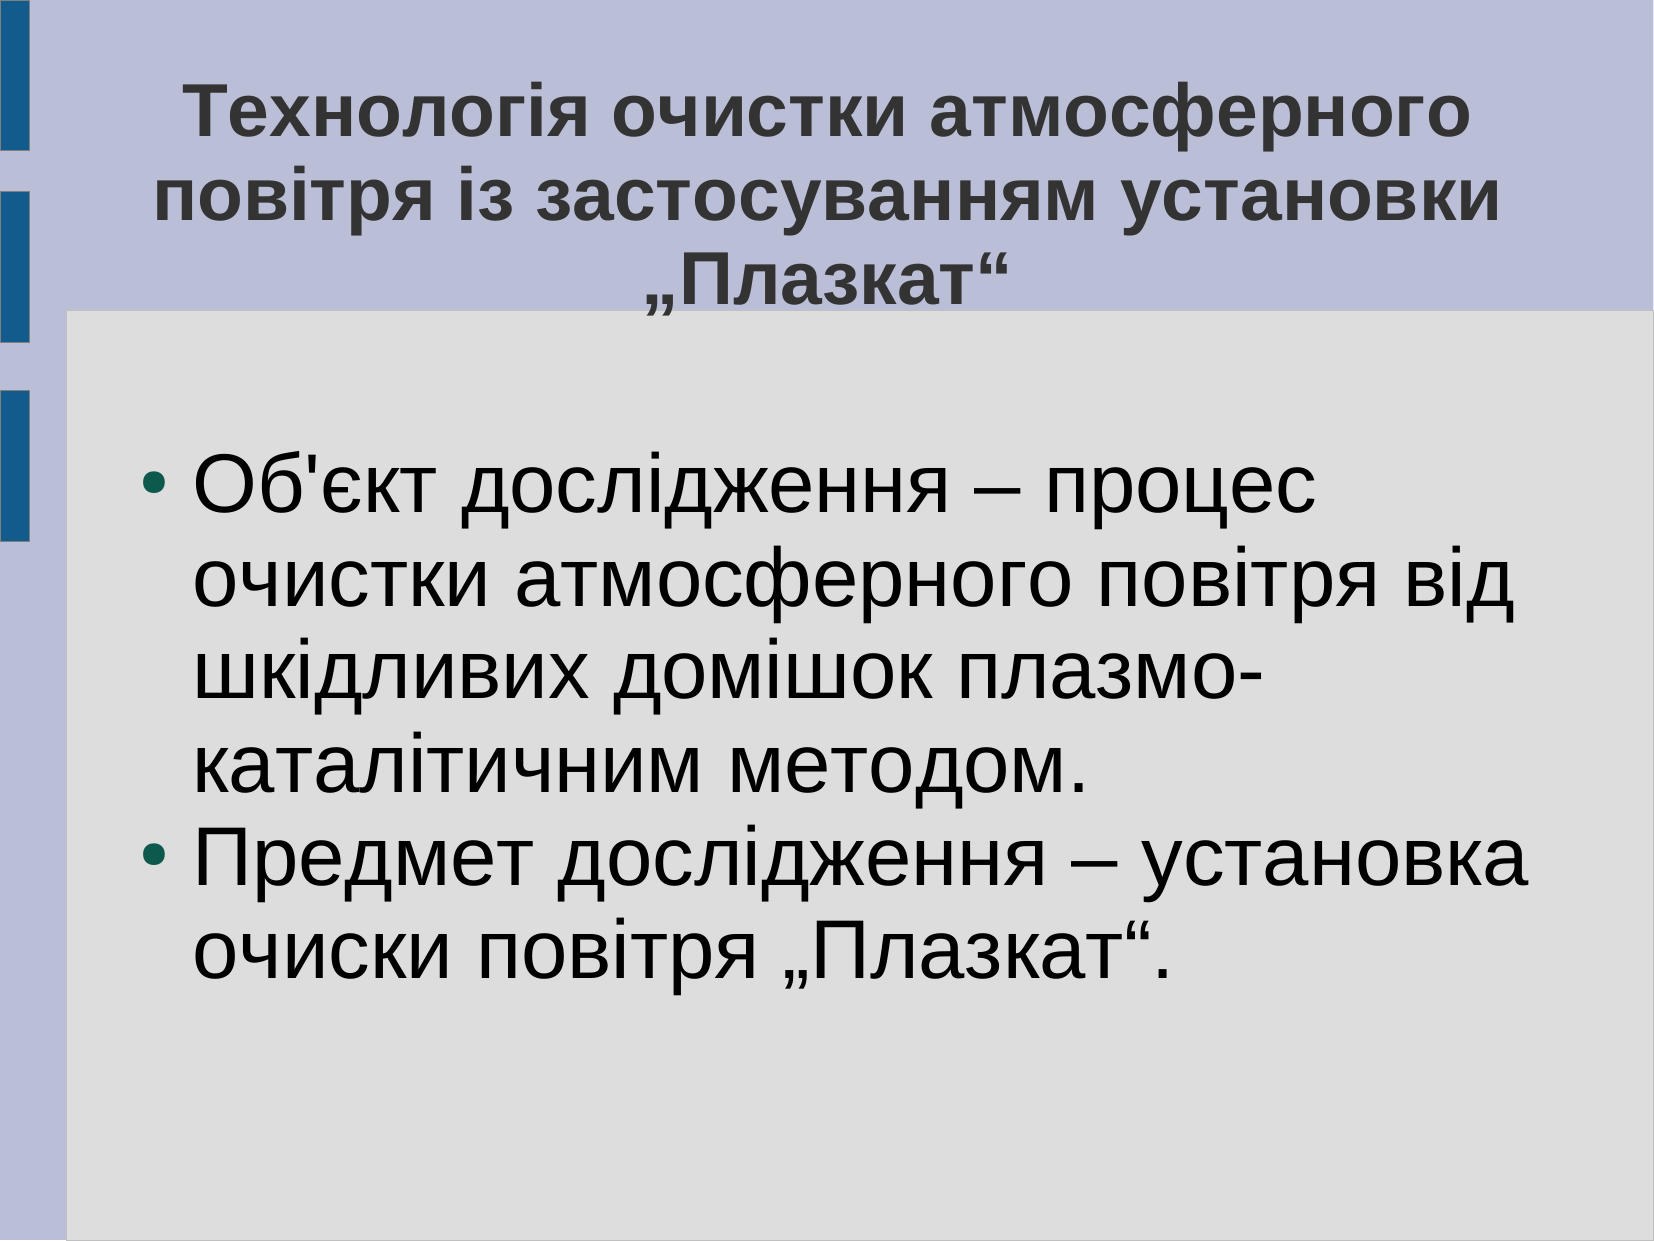

# Технологія очистки атмосферного повітря із застосуванням установки „Плазкат“
Об'єкт дослідження – процес очистки атмосферного повітря від шкідливих домішок плазмо-каталітичним методом.
Предмет дослідження – установка очиски повітря „Плазкат“.